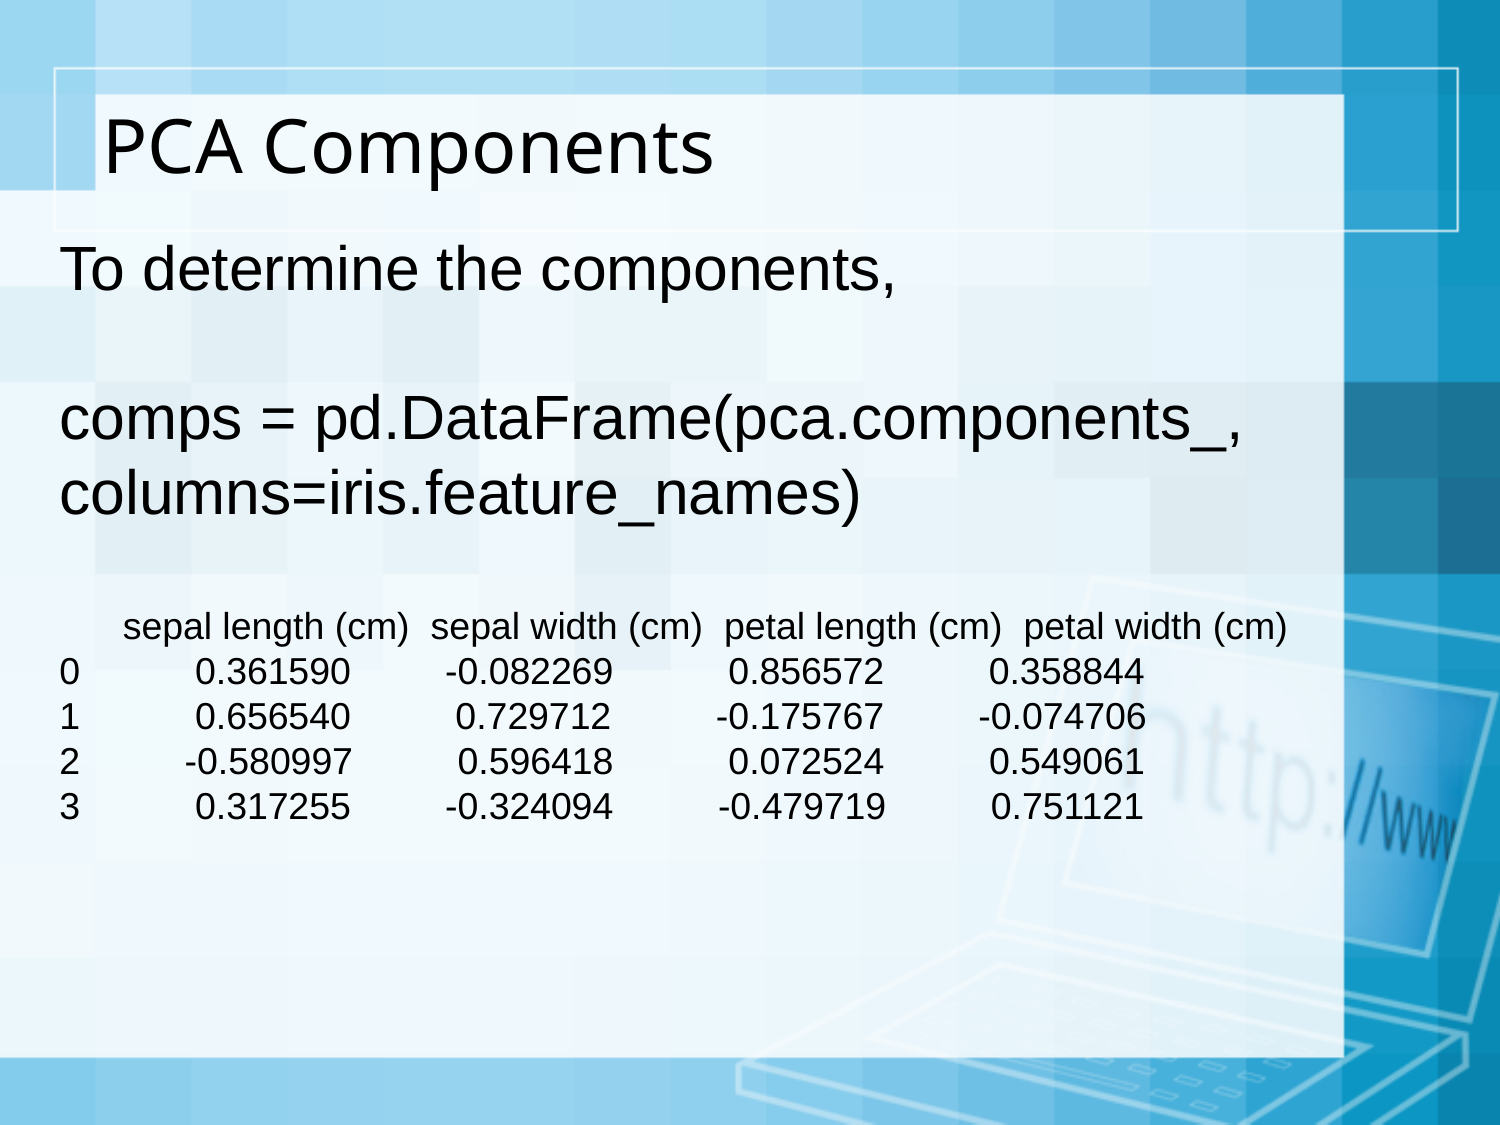

# PCA Components
To determine the components,
comps = pd.DataFrame(pca.components_, columns=iris.feature_names)
sepal length (cm) sepal width (cm) petal length (cm) petal width (cm)
0 0.361590 -0.082269 0.856572 0.358844
1 0.656540 0.729712 -0.175767 -0.074706
2 -0.580997 0.596418 0.072524 0.549061
3 0.317255 -0.324094 -0.479719 0.751121